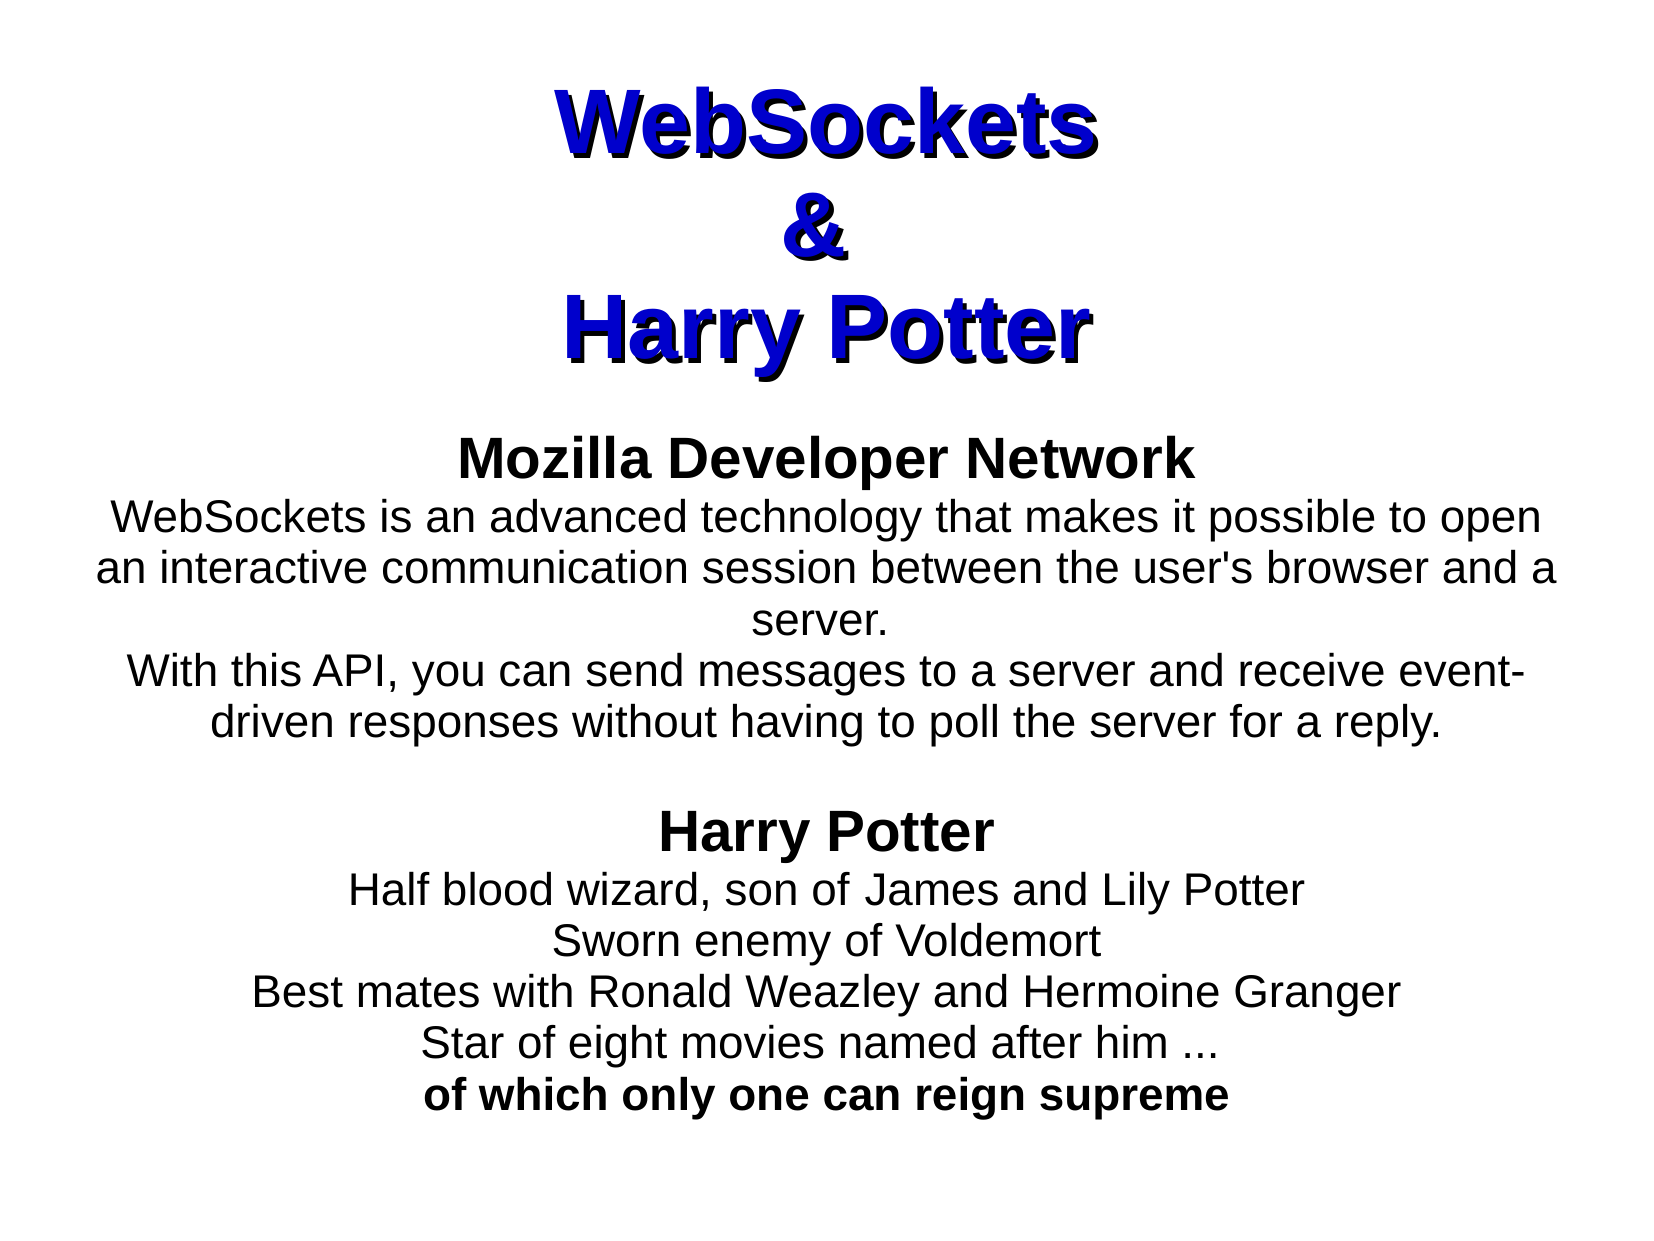

# WebSockets & Harry Potter
Mozilla Developer Network
WebSockets is an advanced technology that makes it possible to open an interactive communication session between the user's browser and a server.
With this API, you can send messages to a server and receive event-driven responses without having to poll the server for a reply.
Harry Potter
Half blood wizard, son of 	James and Lily Potter
Sworn enemy of Voldemort
Best mates with Ronald Weazley and Hermoine Granger
Star of eight movies named after him ...
of which only one can reign supreme